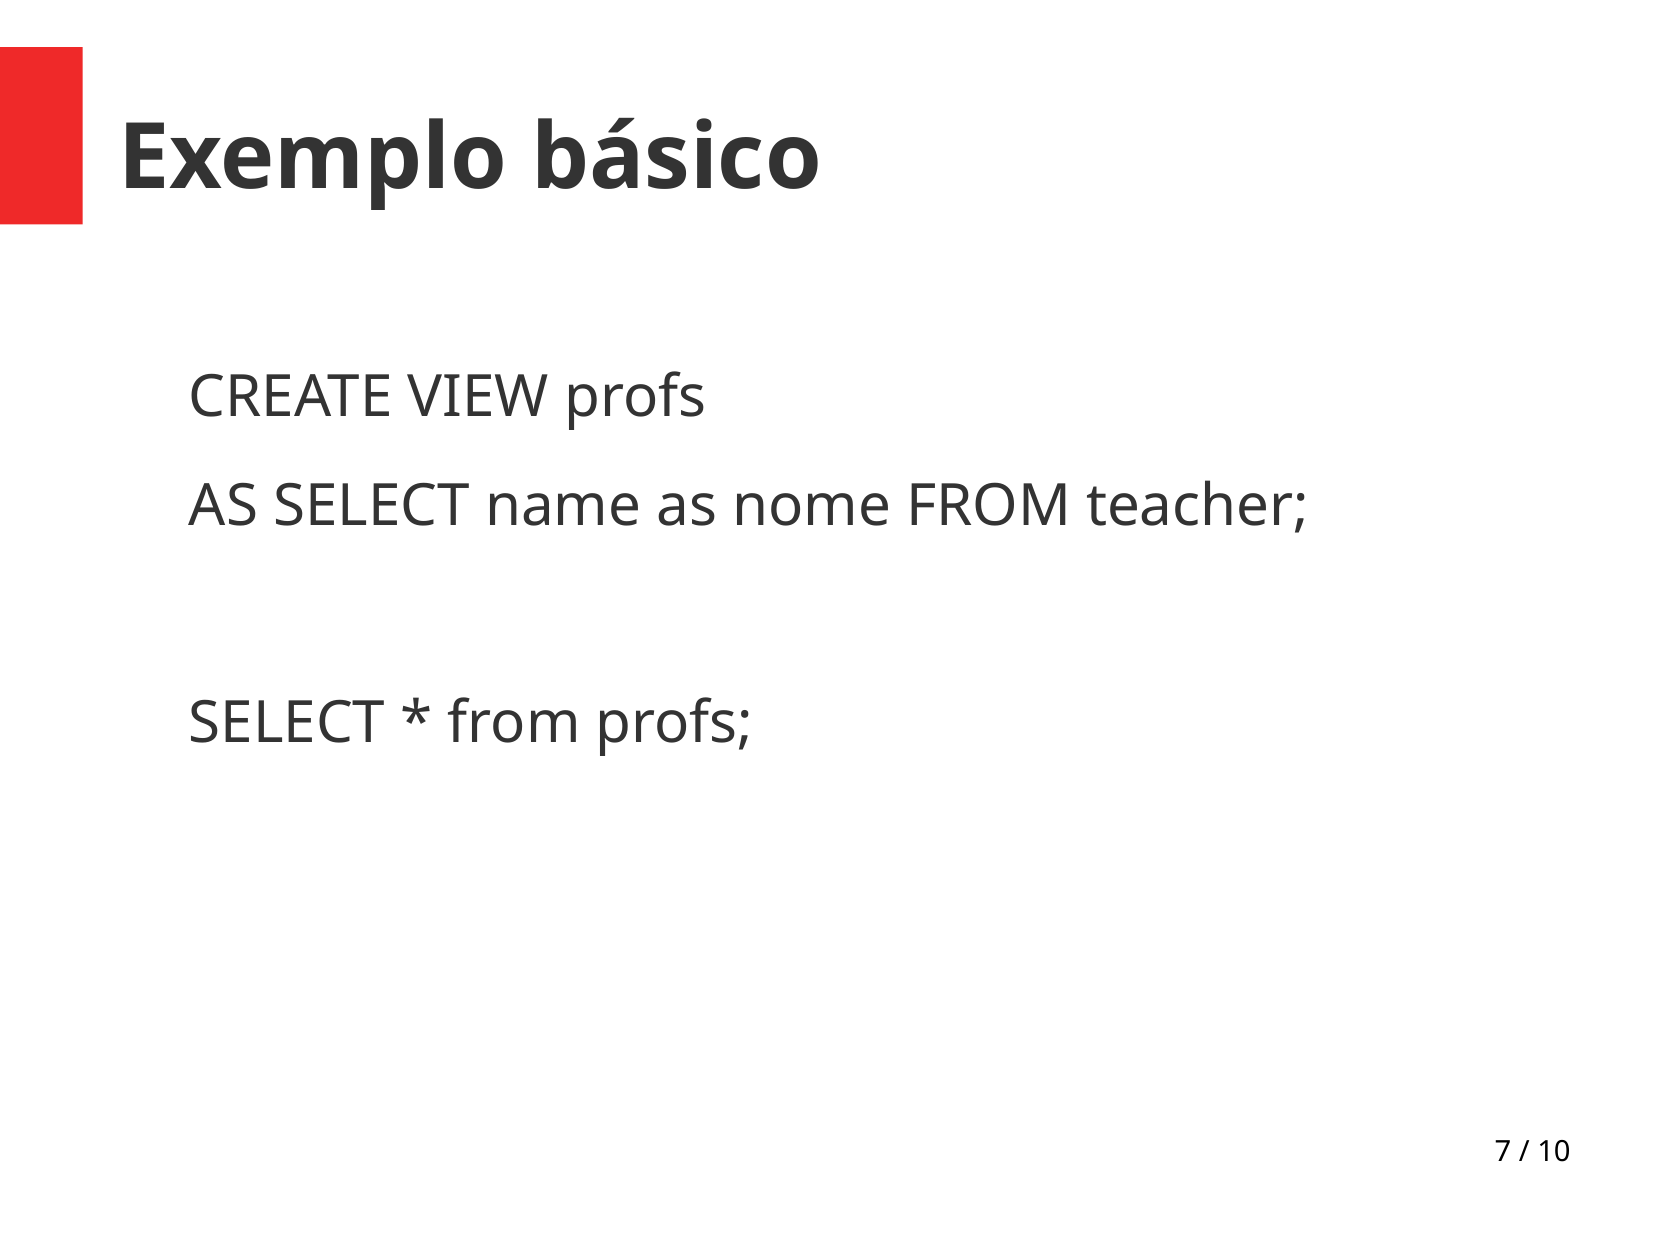

# Exemplo básico
CREATE VIEW profs
AS SELECT name as nome FROM teacher;
SELECT * from profs;
7